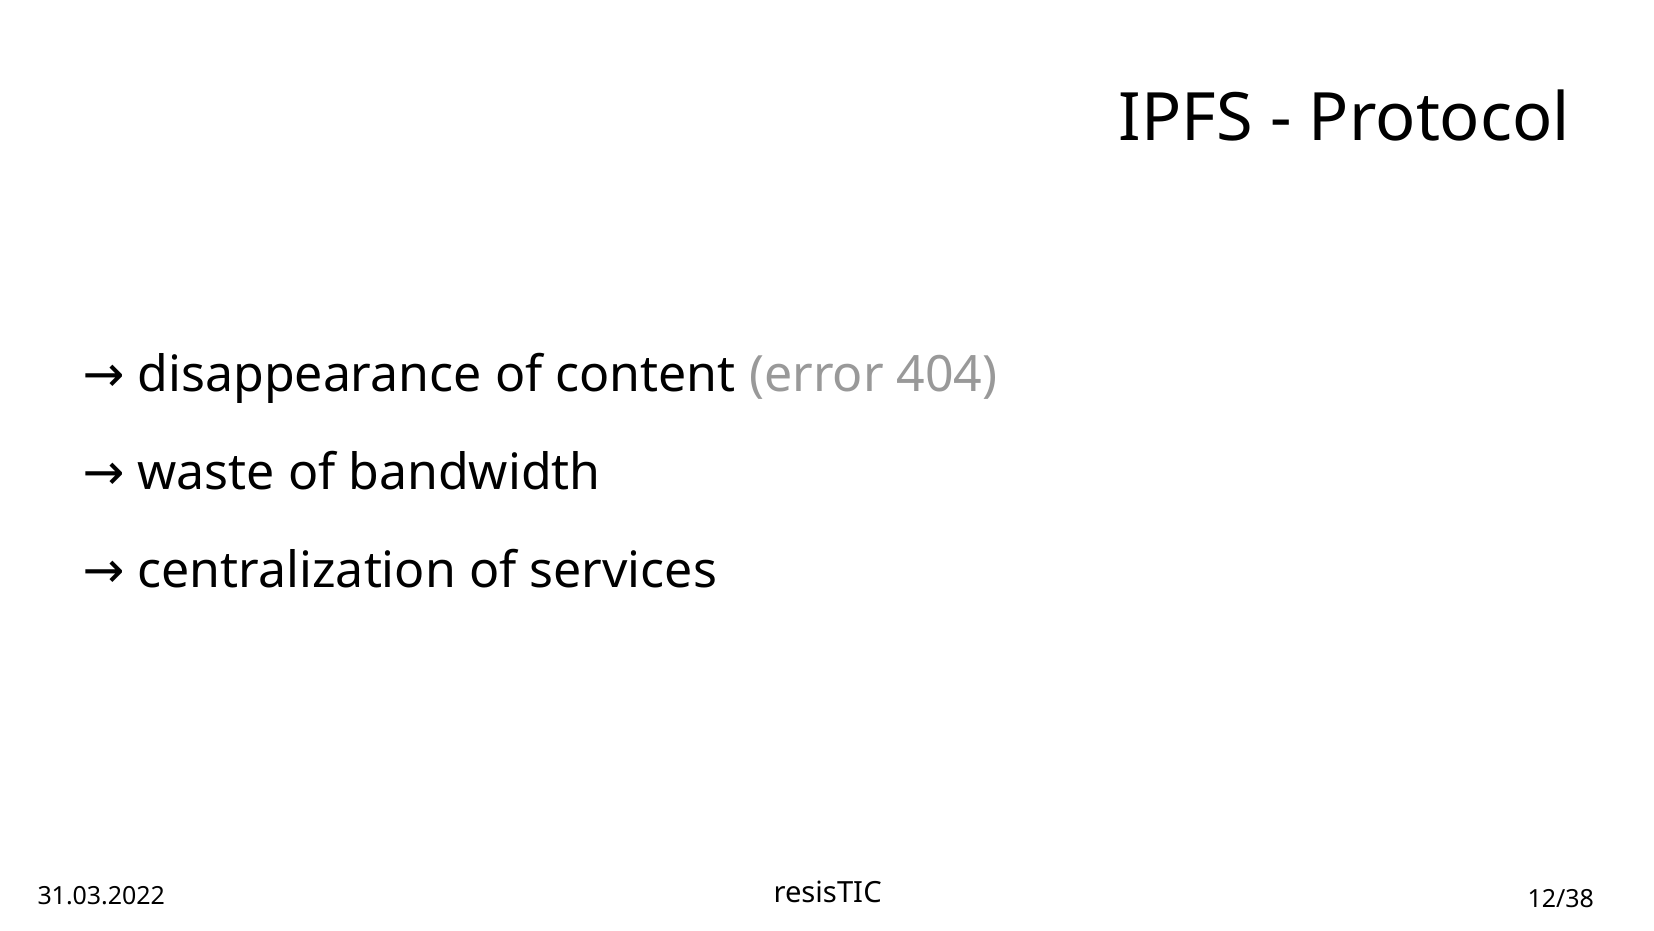

# IPFS - Protocol
→ disappearance of content (error 404)
→ waste of bandwidth
→ centralization of services
12/38